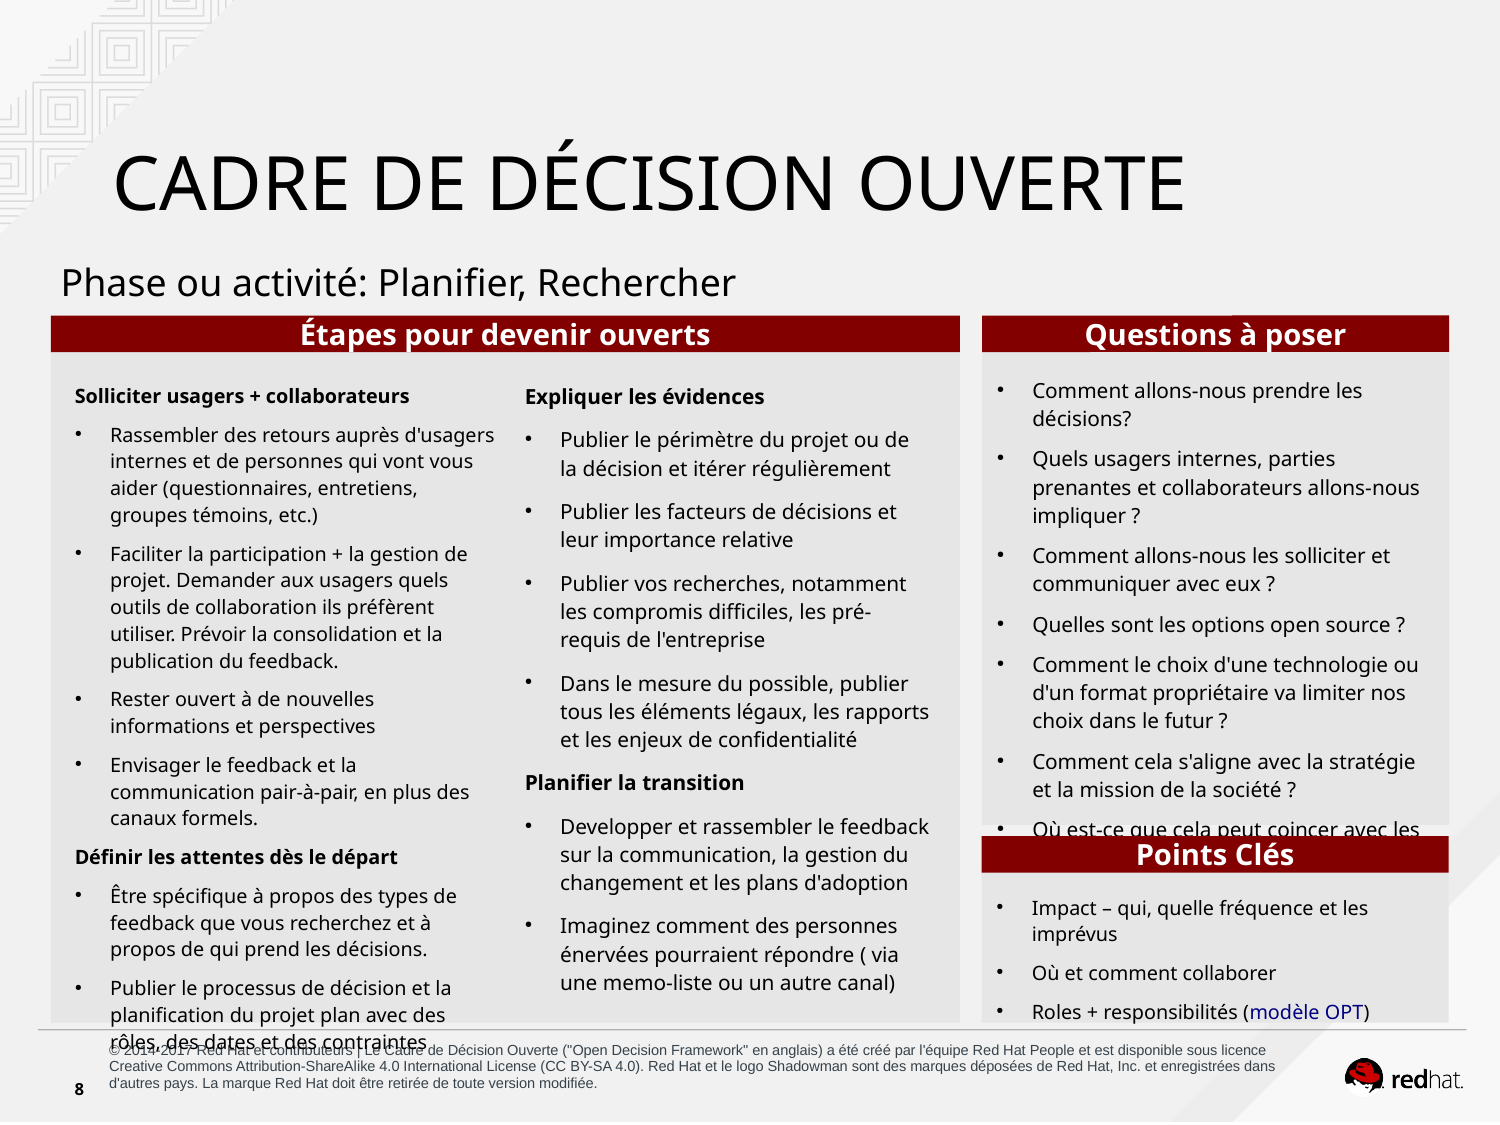

# Cadre de Décision Ouverte
Phase ou activité: Planifier, Rechercher
Questions à poser
Étapes pour devenir ouverts
PHASE: IDEATION
Comment allons-nous prendre les décisions?
Quels usagers internes, parties prenantes et collaborateurs allons-nous impliquer ?
Comment allons-nous les solliciter et communiquer avec eux ?
Quelles sont les options open source ?
Comment le choix d'une technologie ou d'un format propriétaire va limiter nos choix dans le futur ?
Comment cela s'aligne avec la stratégie et la mission de la société ?
Où est-ce que cela peut coincer avec les valeurs et la culture de Red Hat ?
Solliciter usagers + collaborateurs
Rassembler des retours auprès d'usagers internes et de personnes qui vont vous aider (questionnaires, entretiens, groupes témoins, etc.)
Faciliter la participation + la gestion de projet. Demander aux usagers quels outils de collaboration ils préfèrent utiliser. Prévoir la consolidation et la publication du feedback.
Rester ouvert à de nouvelles informations et perspectives
Envisager le feedback et la communication pair-à-pair, en plus des canaux formels.
Définir les attentes dès le départ
Être spécifique à propos des types de feedback que vous recherchez et à propos de qui prend les décisions.
Publier le processus de décision et la planification du projet plan avec des rôles, des dates et des contraintes
Expliquer les évidences
Publier le périmètre du projet ou de la décision et itérer régulièrement
Publier les facteurs de décisions et leur importance relative
Publier vos recherches, notamment les compromis difficiles, les pré-requis de l'entreprise
Dans le mesure du possible, publier tous les éléments légaux, les rapports et les enjeux de confidentialité
Planifier la transition
Developper et rassembler le feedback sur la communication, la gestion du changement et les plans d'adoption
Imaginez comment des personnes énervées pourraient répondre ( via une memo-liste ou un autre canal)
Points Clés
Impact – qui, quelle fréquence et les imprévus
Où et comment collaborer
Roles + responsibilités (modèle OPT)
INSERT DESIGNATOR, IF NEEDED
8